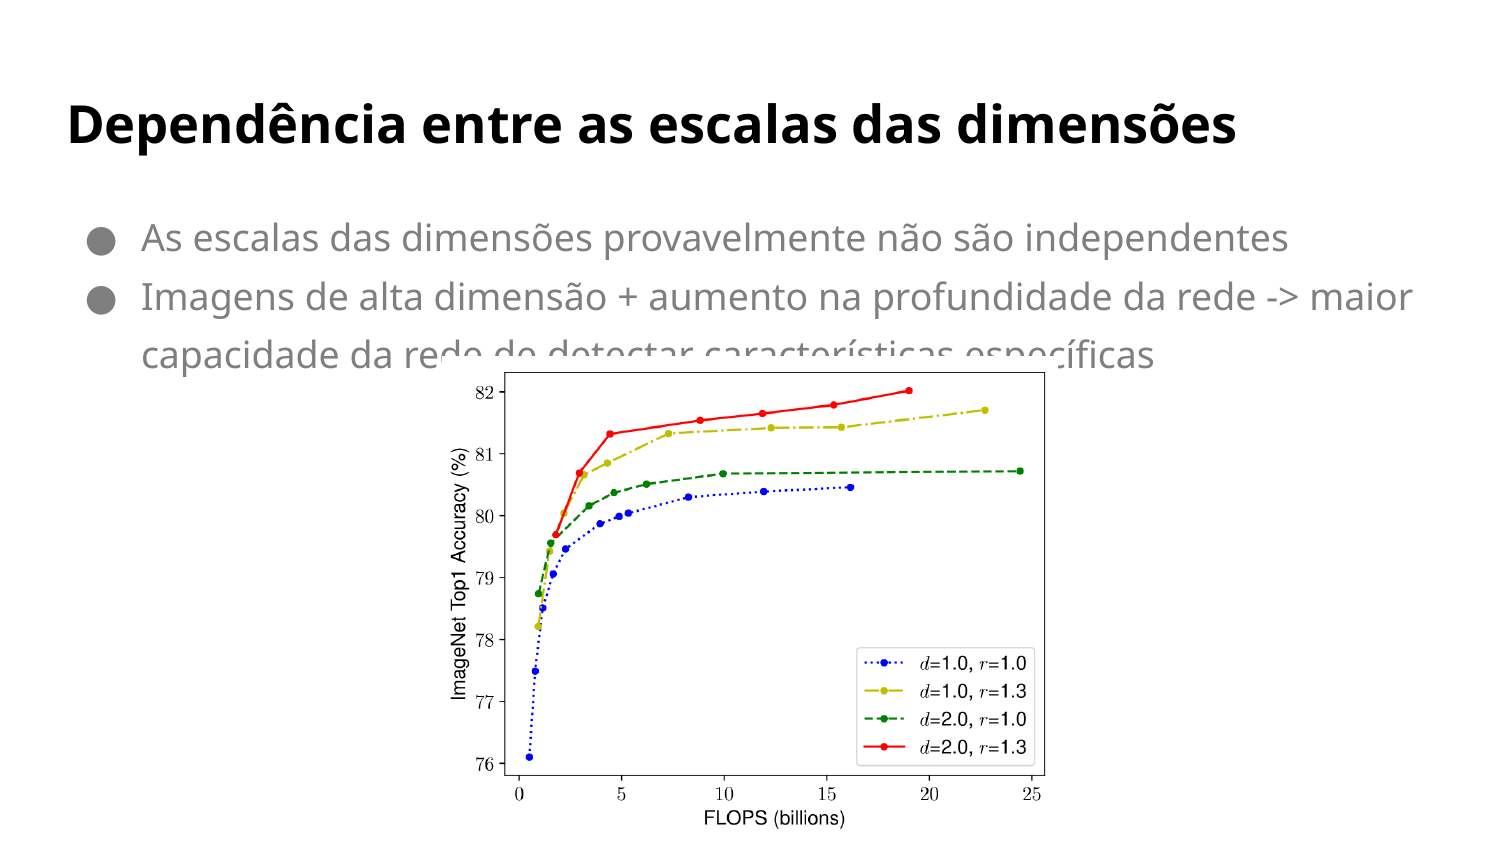

# Dependência entre as escalas das dimensões
As escalas das dimensões provavelmente não são independentes
Imagens de alta dimensão + aumento na profundidade da rede -> maior capacidade da rede de detectar características específicas